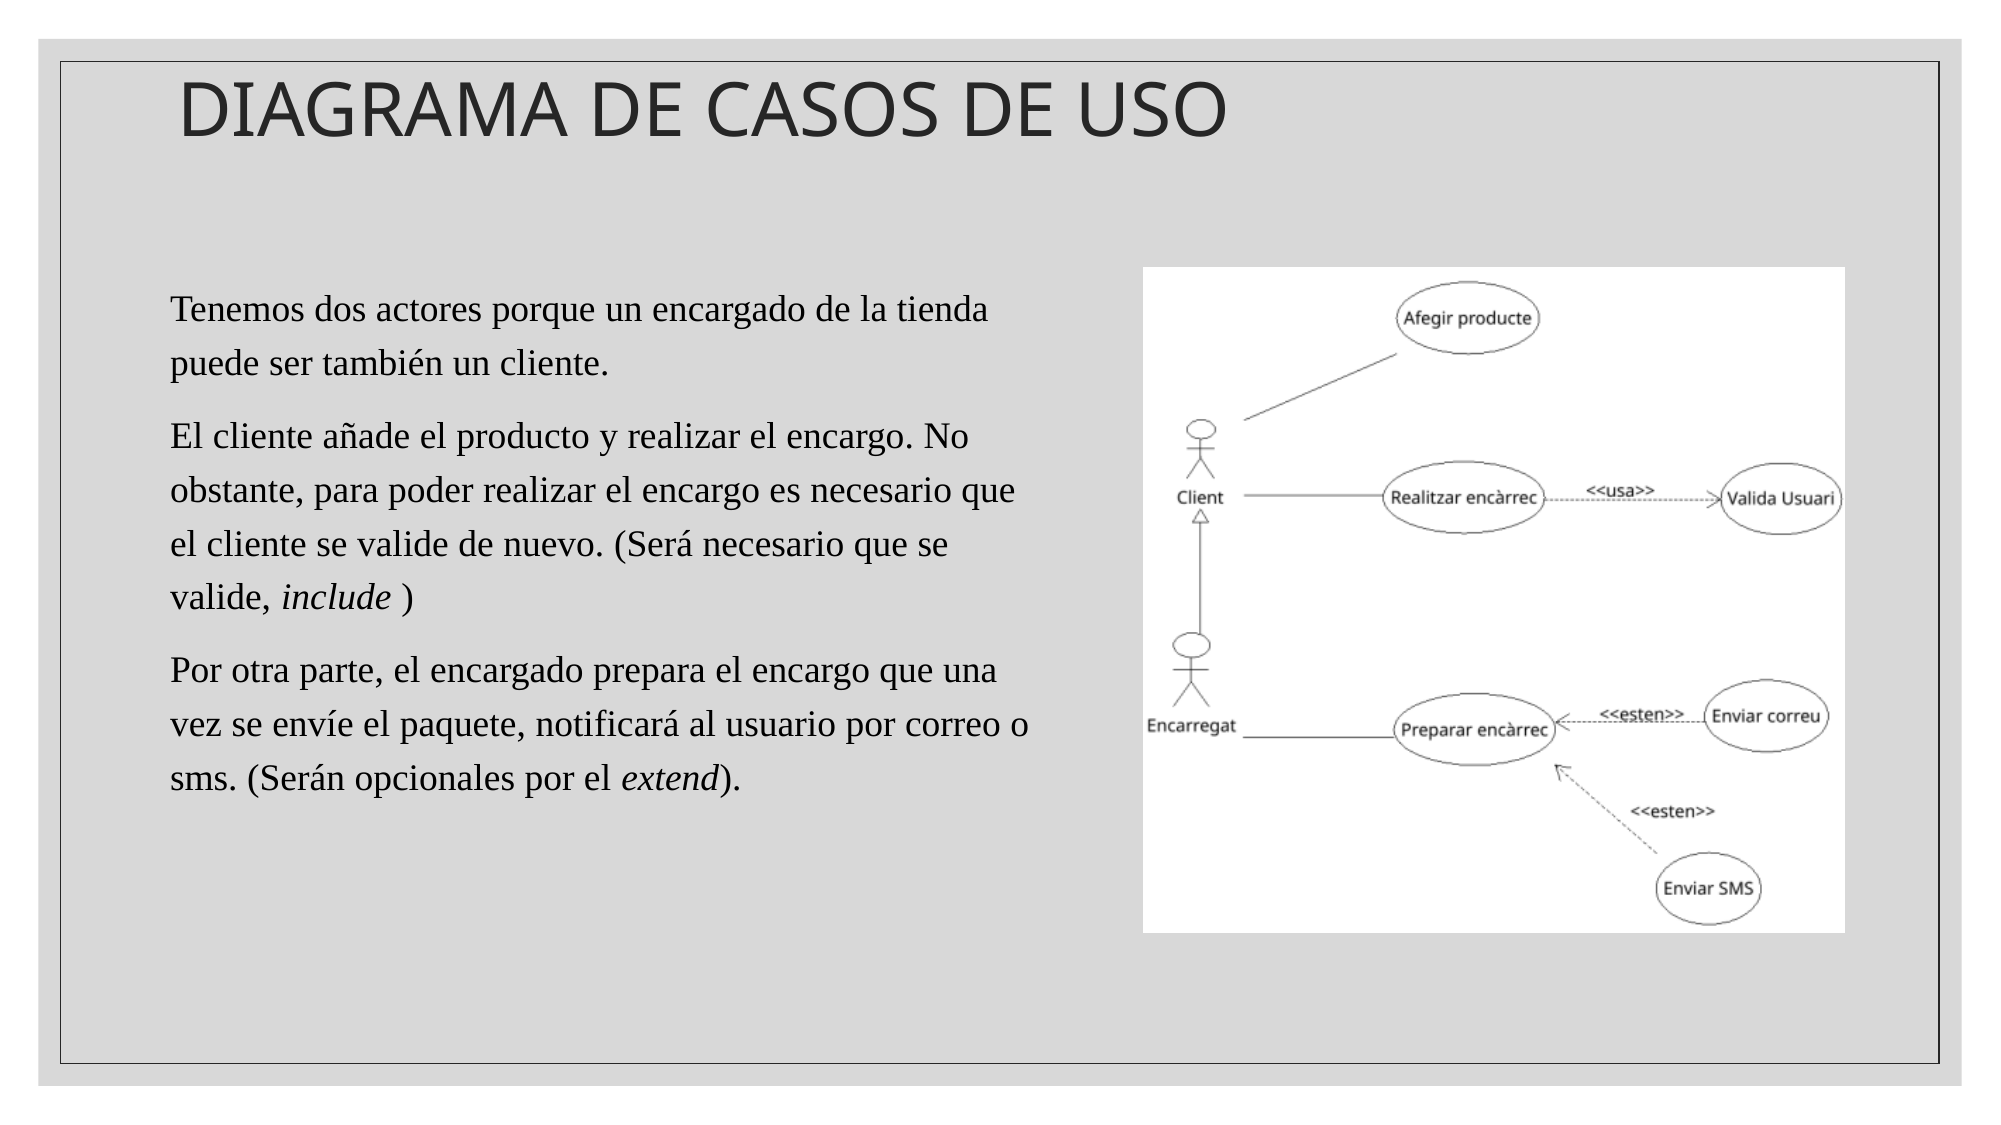

# DIAGRAMA DE CASOS DE USO
Tenemos dos actores porque un encargado de la tienda puede ser también un cliente.
El cliente añade el producto y realizar el encargo. No obstante, para poder realizar el encargo es necesario que el cliente se valide de nuevo. (Será necesario que se valide, include )
Por otra parte, el encargado prepara el encargo que una vez se envíe el paquete, notificará al usuario por correo o sms. (Serán opcionales por el extend).